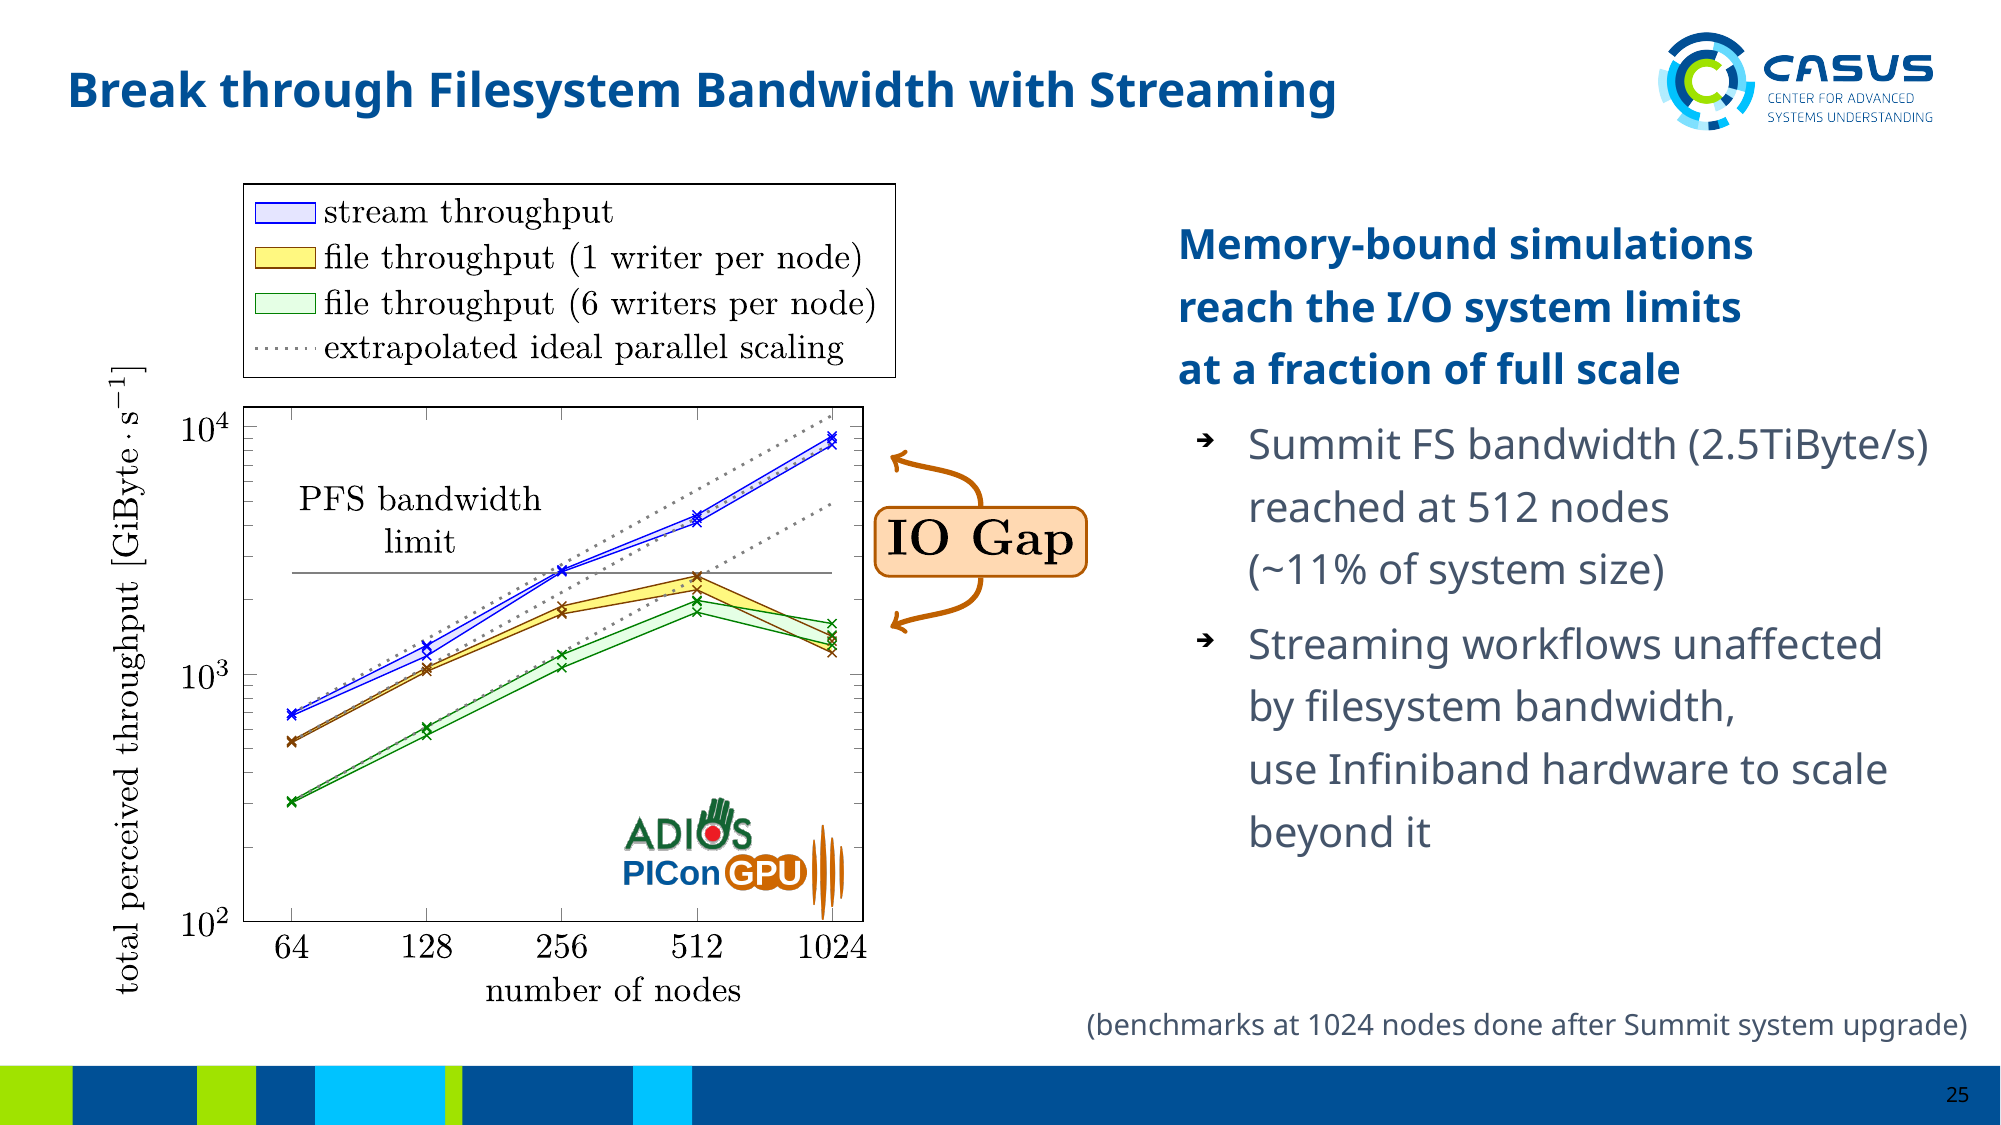

# Break through Filesystem Bandwidth with Streaming
Memory-bound simulations
reach the I/O system limits
at a fraction of full scale
Summit FS bandwidth (2.5TiByte/s) reached at 512 nodes
(~11% of system size)
Streaming workflows unaffected
by filesystem bandwidth,
use Infiniband hardware to scale beyond it
(benchmarks at 1024 nodes done after Summit system upgrade)
25